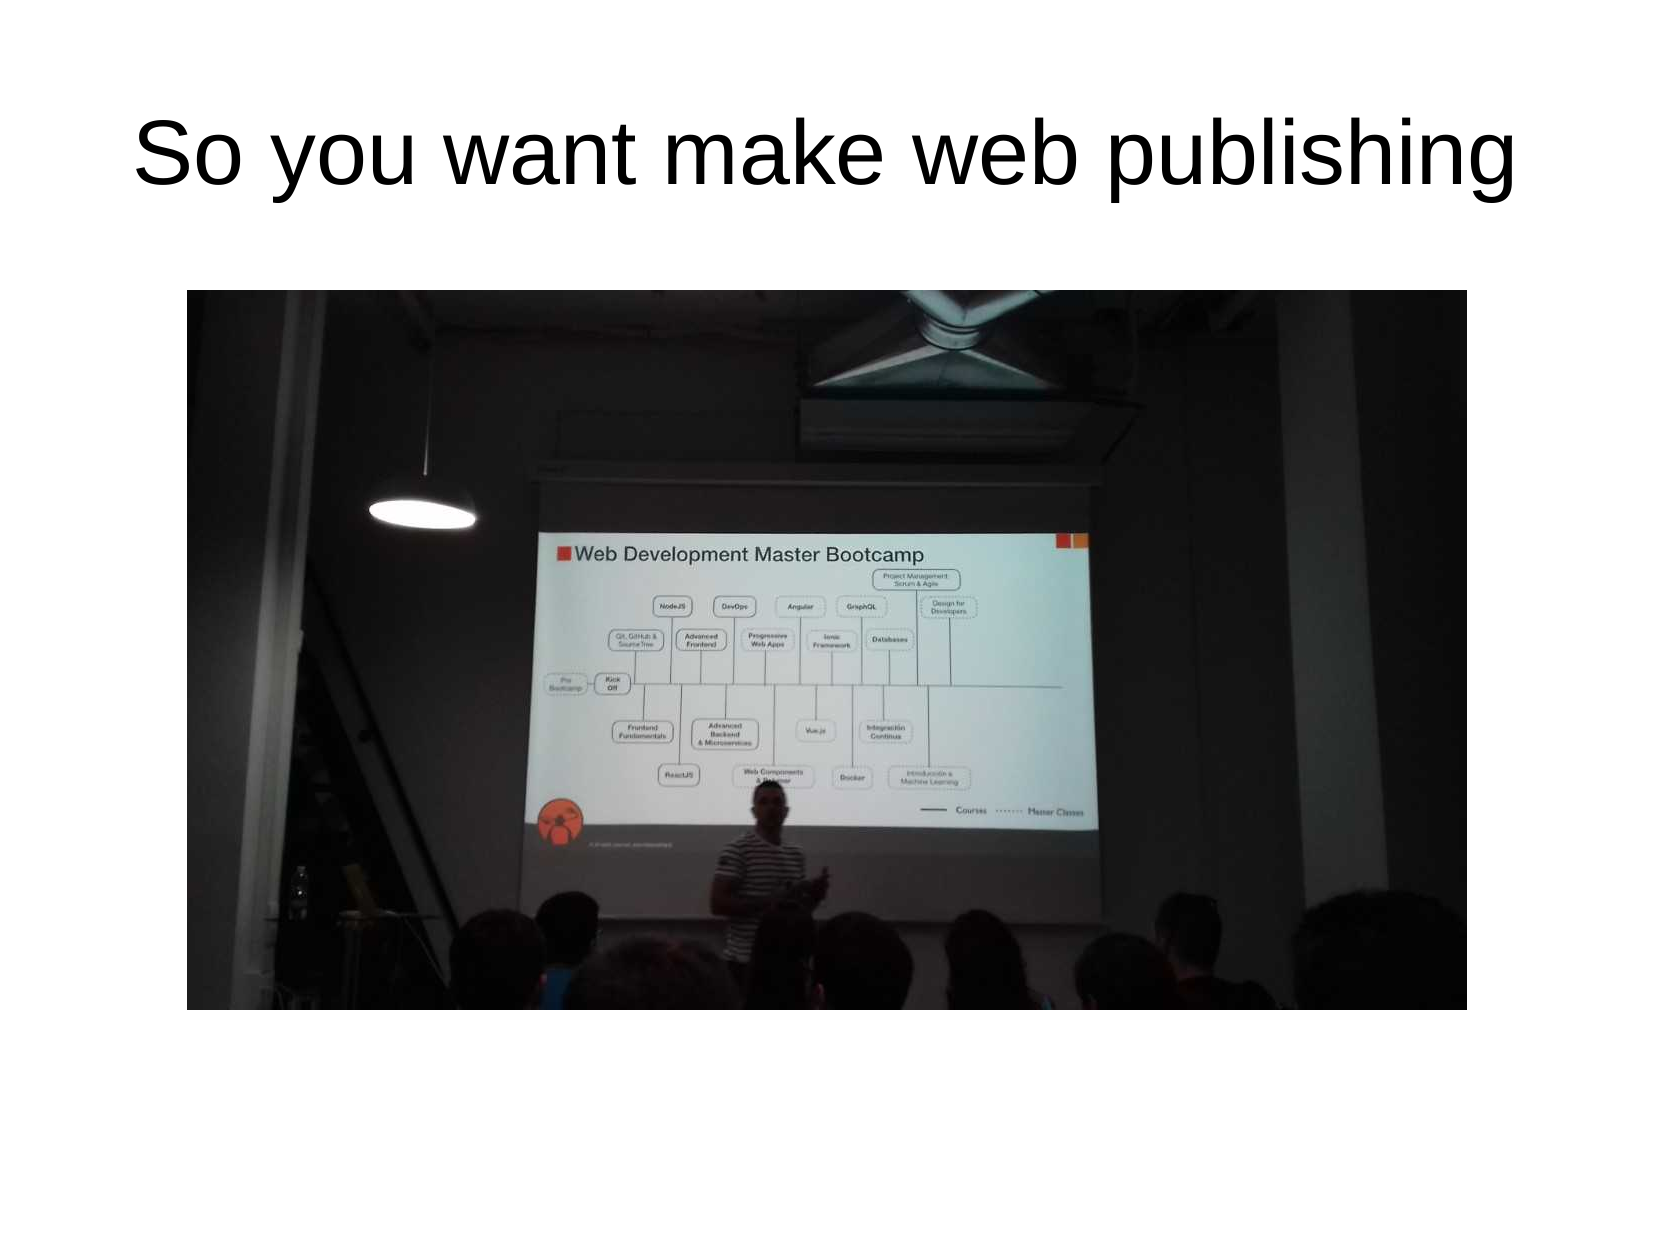

# So you want make web publishing